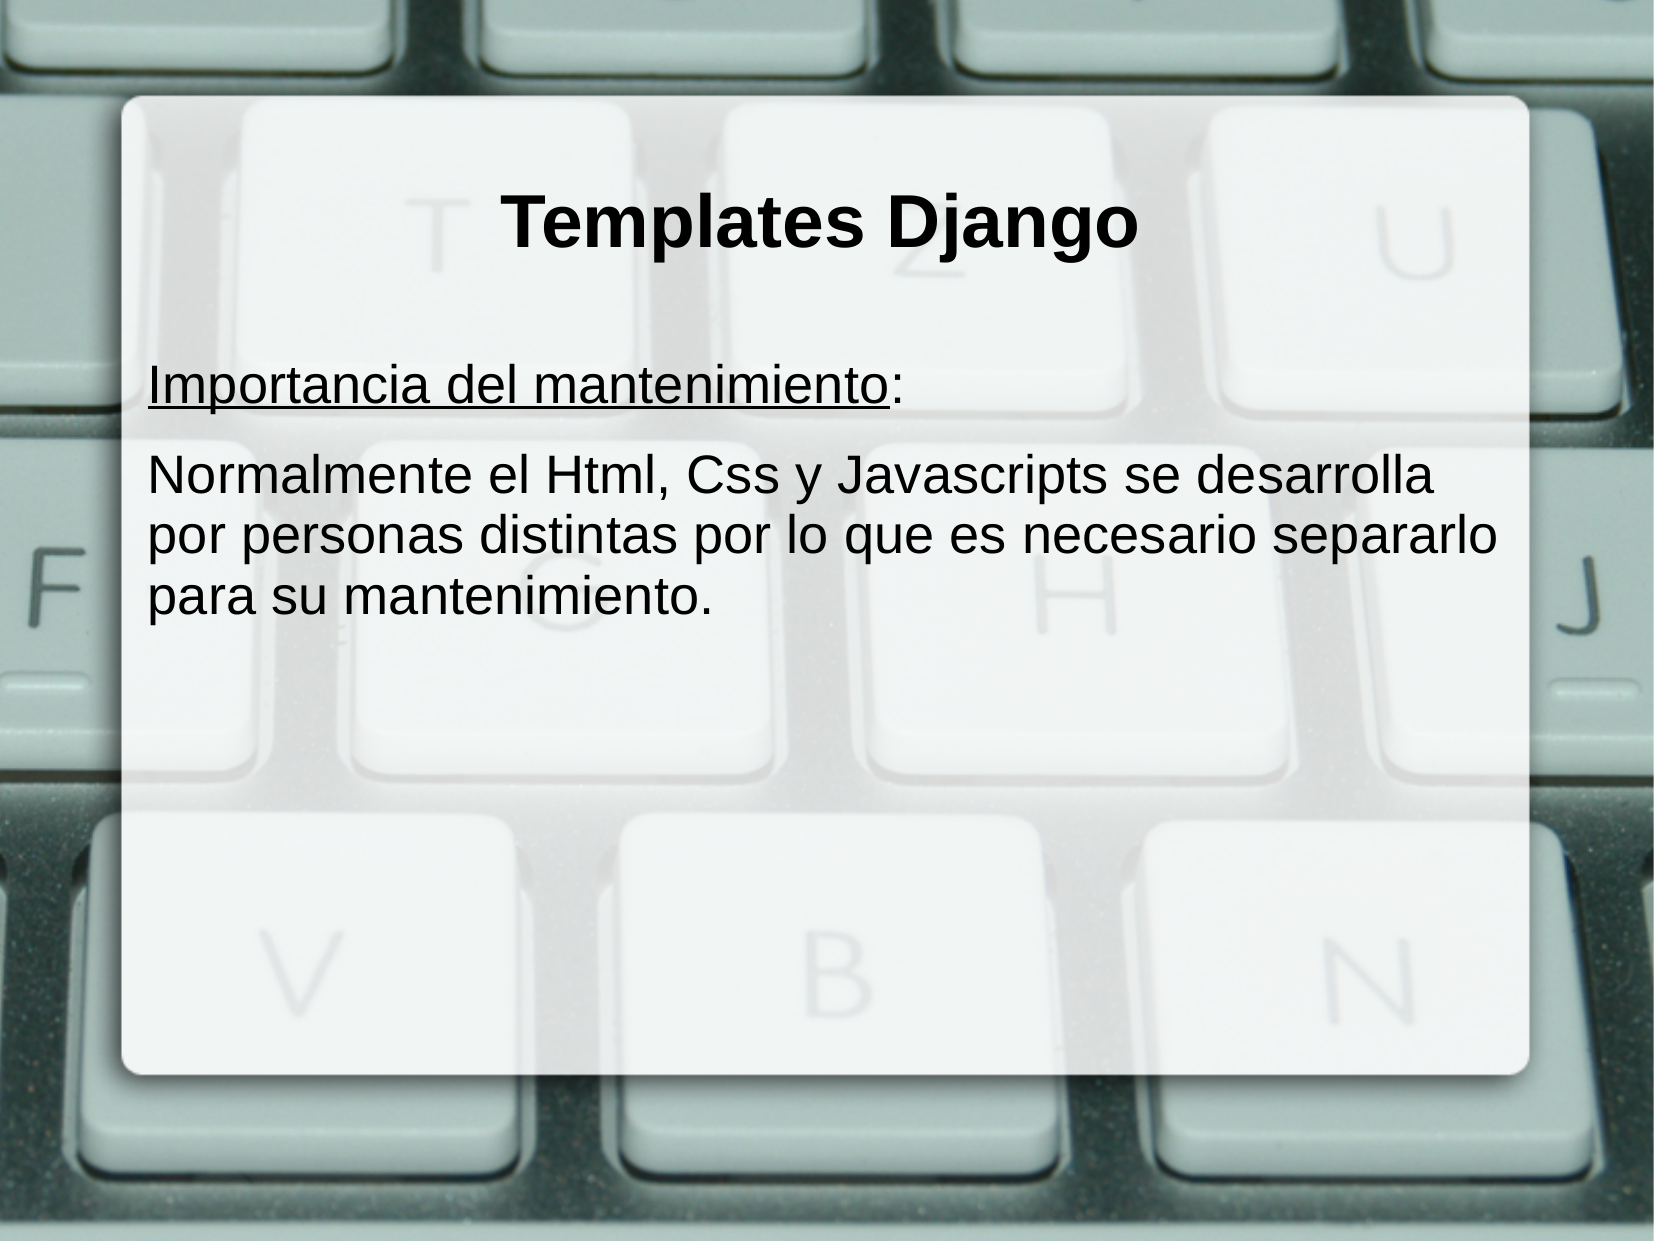

# Templates Django
Importancia del mantenimiento:
Normalmente el Html, Css y Javascripts se desarrolla por personas distintas por lo que es necesario separarlo para su mantenimiento.